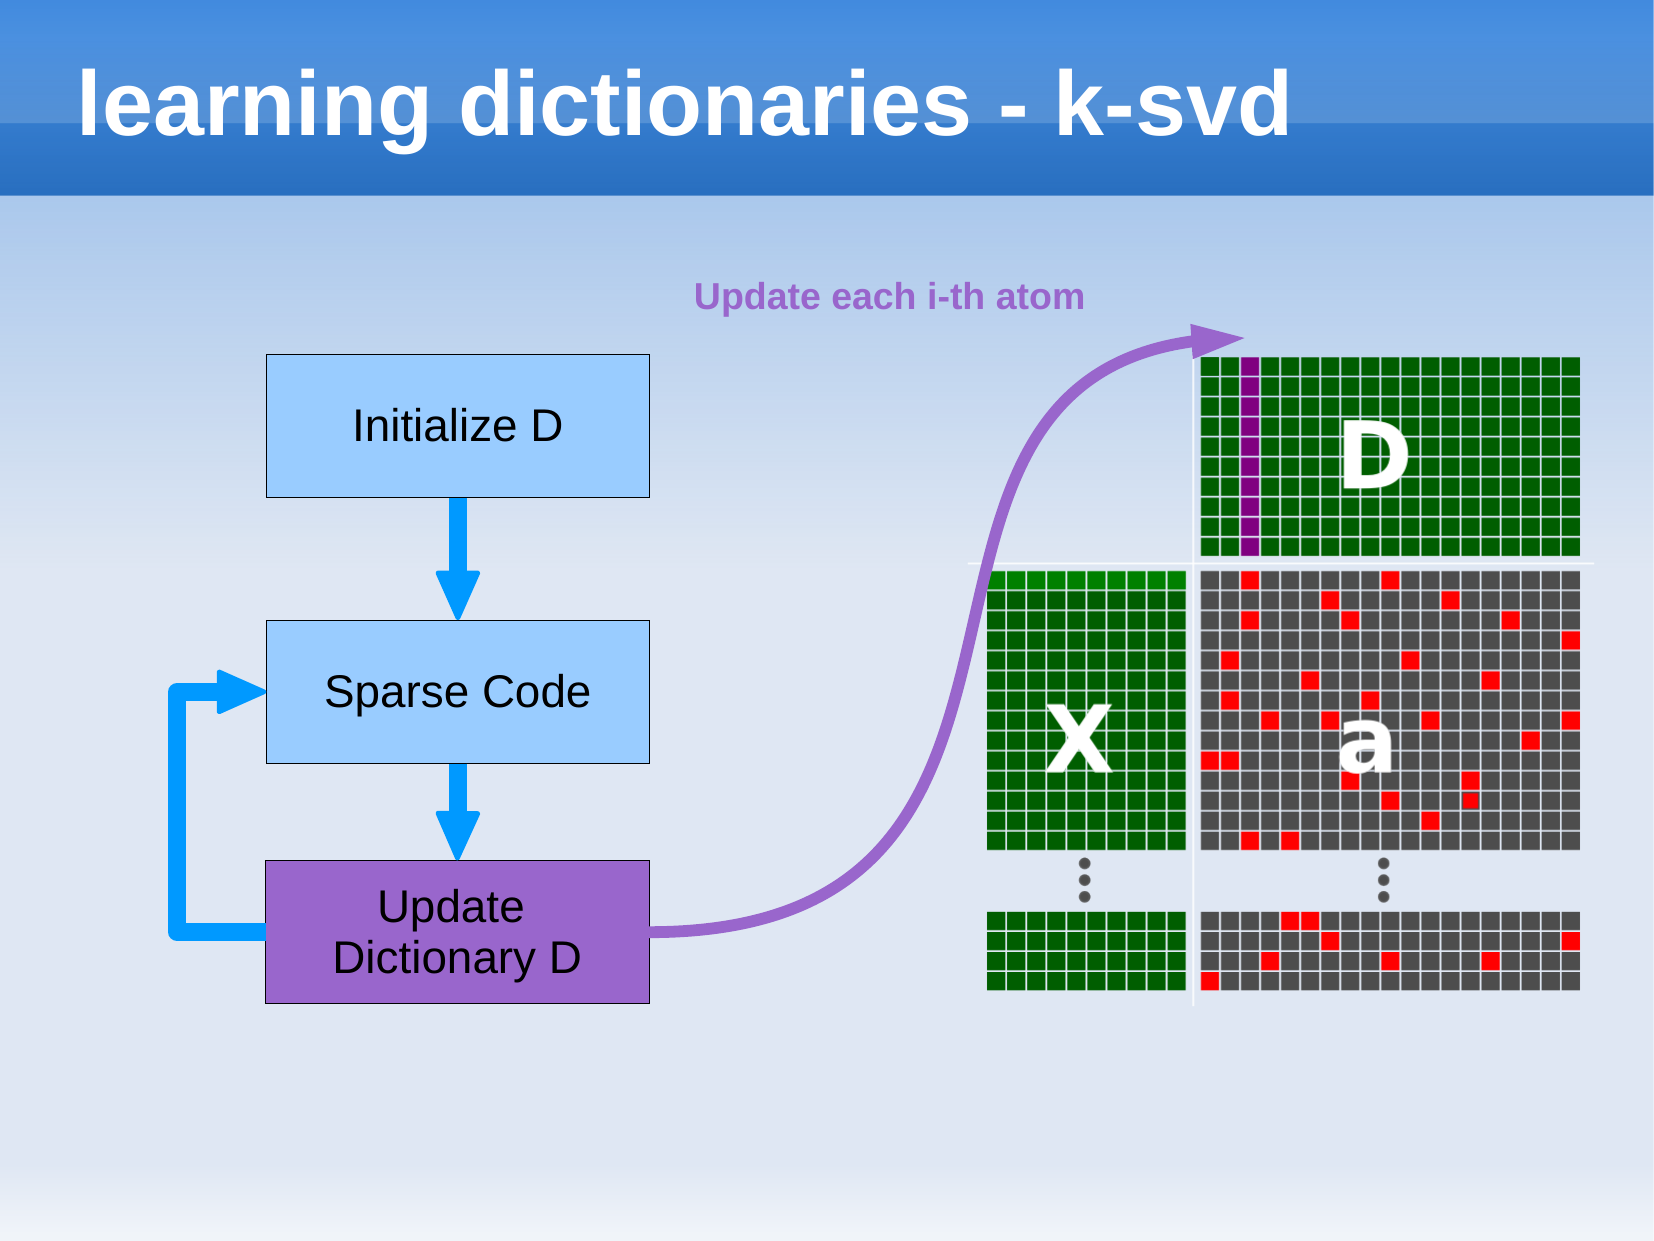

# learning dictionaries - k-svd
Update each i-th atom
Initialize D
Sparse Code
Update
Dictionary D